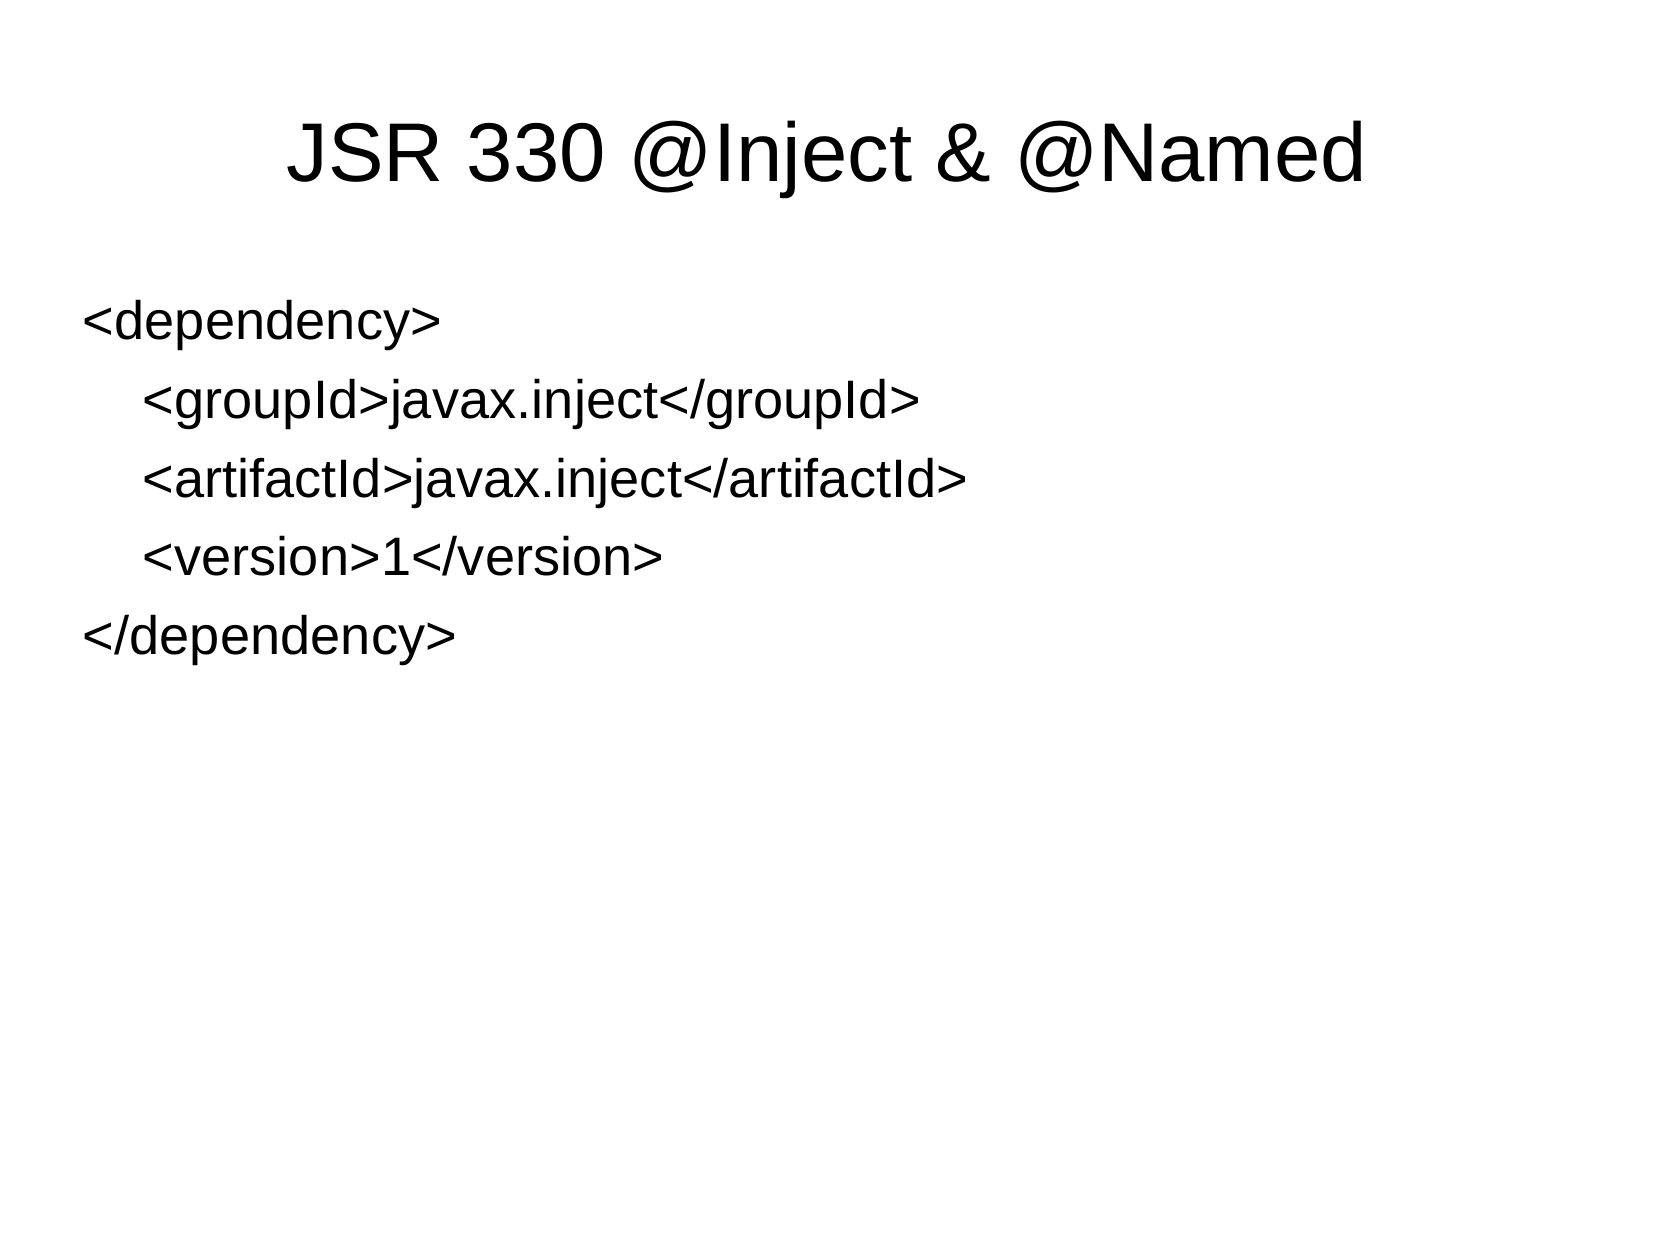

# JSR 330 @Inject & @Named
<dependency>
 <groupId>javax.inject</groupId>
 <artifactId>javax.inject</artifactId>
 <version>1</version>
</dependency>